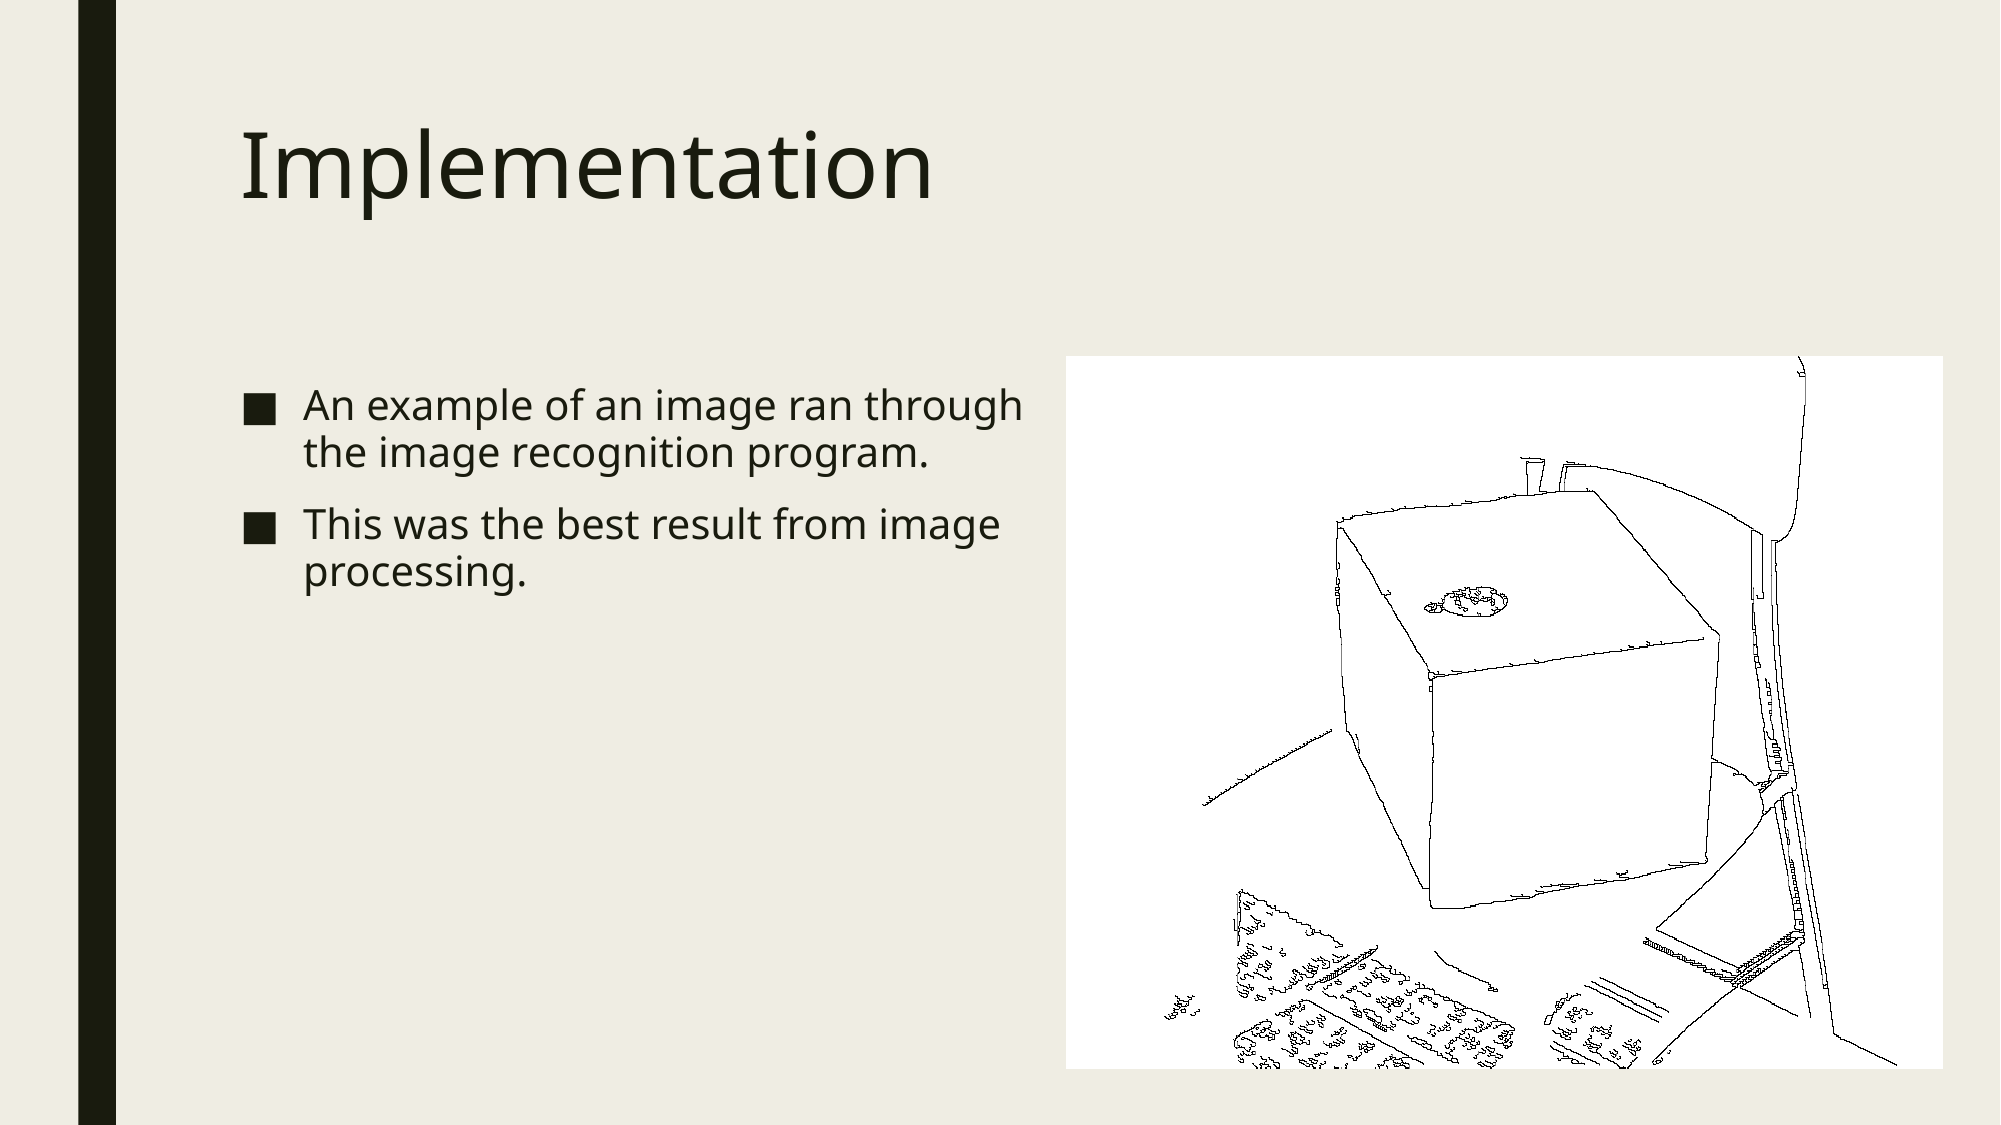

# Implementation
An example of an image ran through the image recognition program.
This was the best result from image processing.